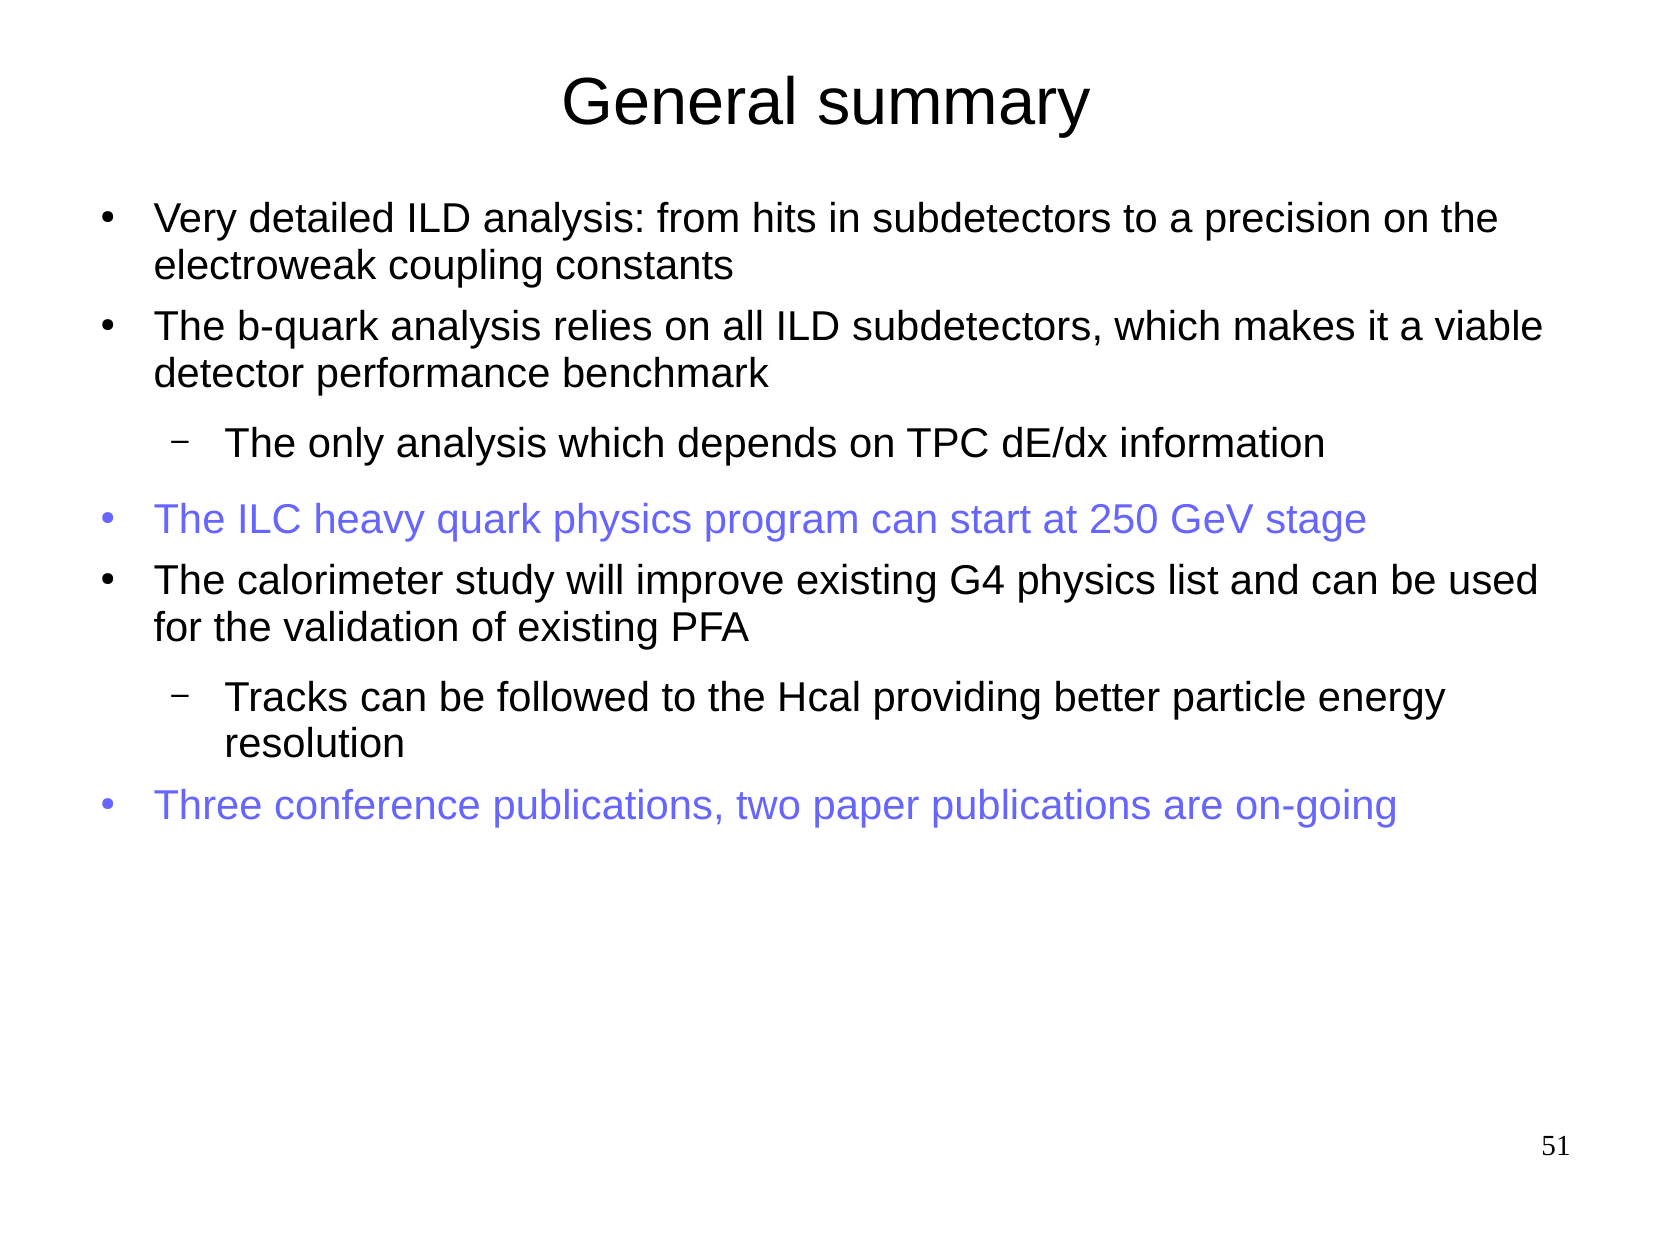

# General summary
Very detailed ILD analysis: from hits in subdetectors to a precision on the electroweak coupling constants
The b-quark analysis relies on all ILD subdetectors, which makes it a viable detector performance benchmark
The only analysis which depends on TPC dE/dx information
The ILC heavy quark physics program can start at 250 GeV stage
The calorimeter study will improve existing G4 physics list and can be used for the validation of existing PFA
Tracks can be followed to the Hcal providing better particle energy resolution
Three conference publications, two paper publications are on-going
51